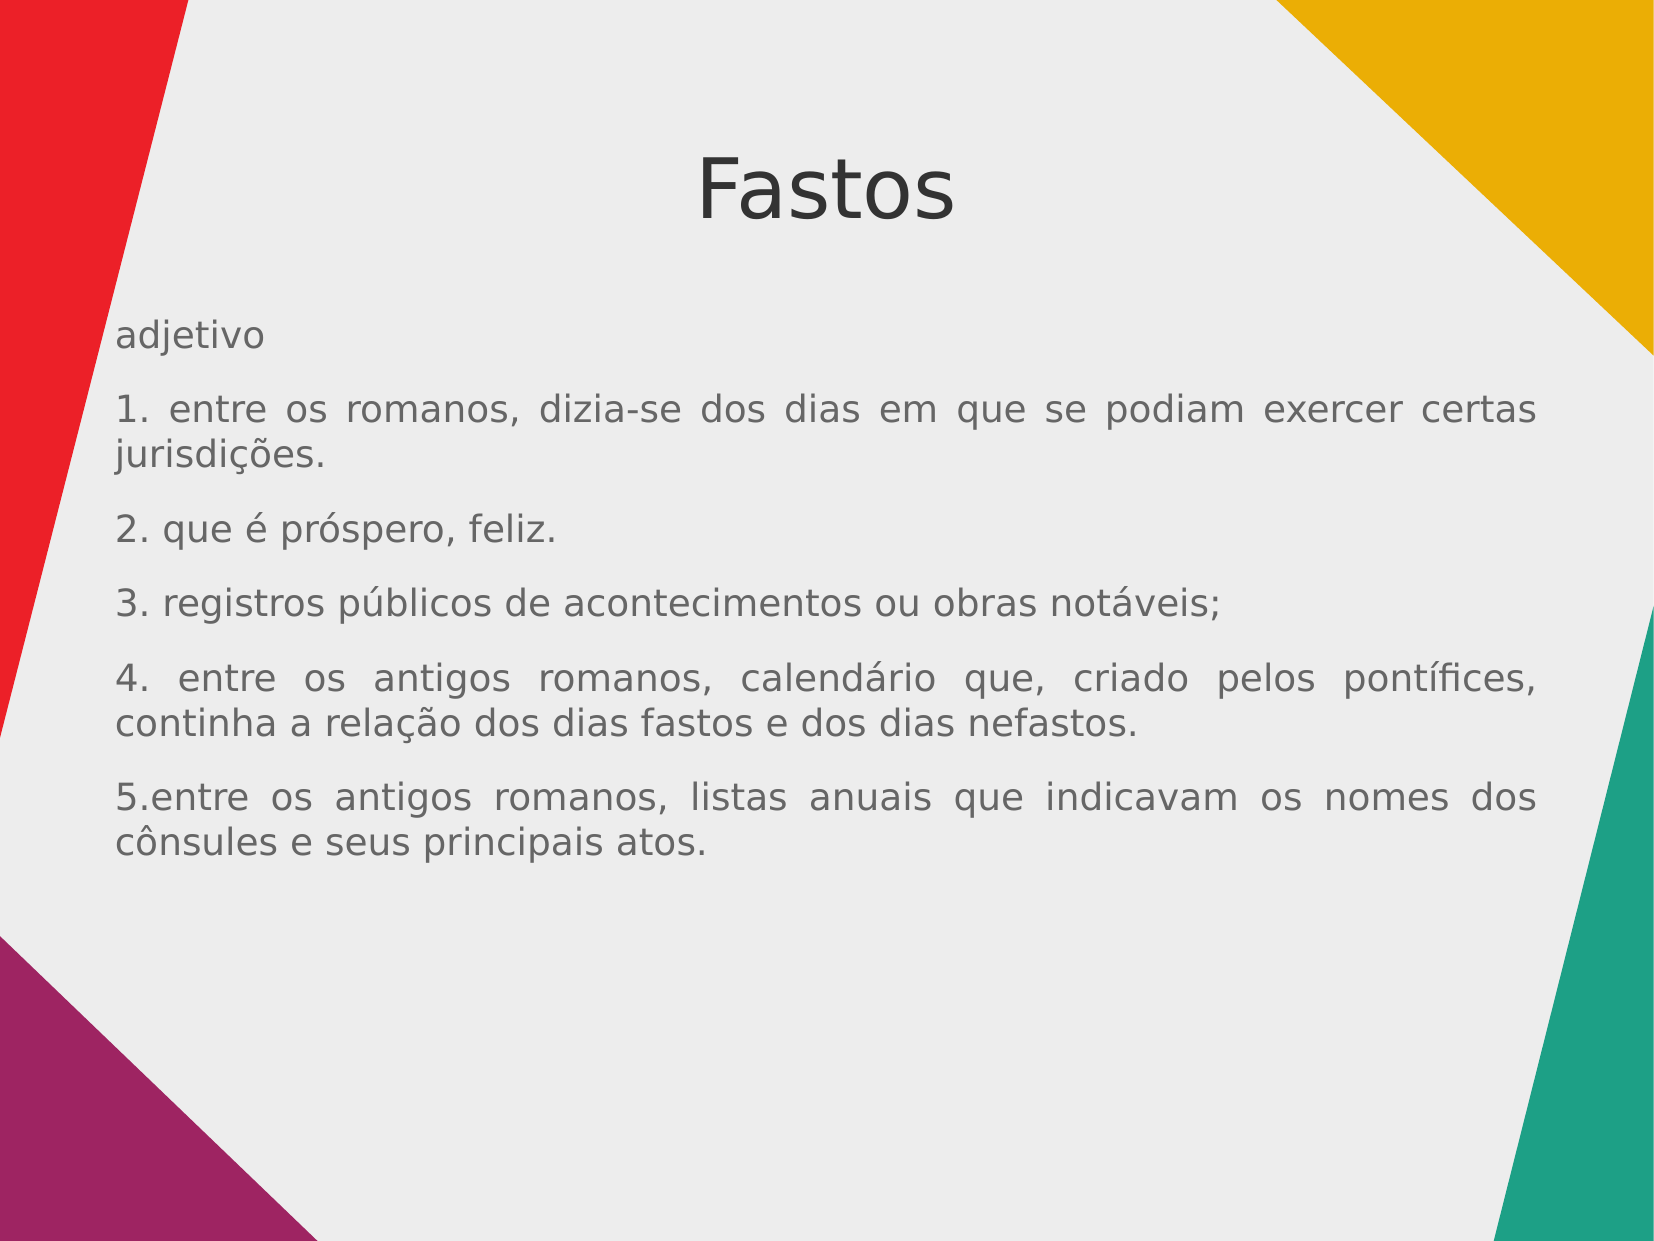

Fastos
adjetivo
1. entre os romanos, dizia-se dos dias em que se podiam exercer certas jurisdições.
2. que é próspero, feliz.
3. registros públicos de acontecimentos ou obras notáveis;
4. entre os antigos romanos, calendário que, criado pelos pontífices, continha a relação dos dias fastos e dos dias nefastos.
5.entre os antigos romanos, listas anuais que indicavam os nomes dos cônsules e seus principais atos.